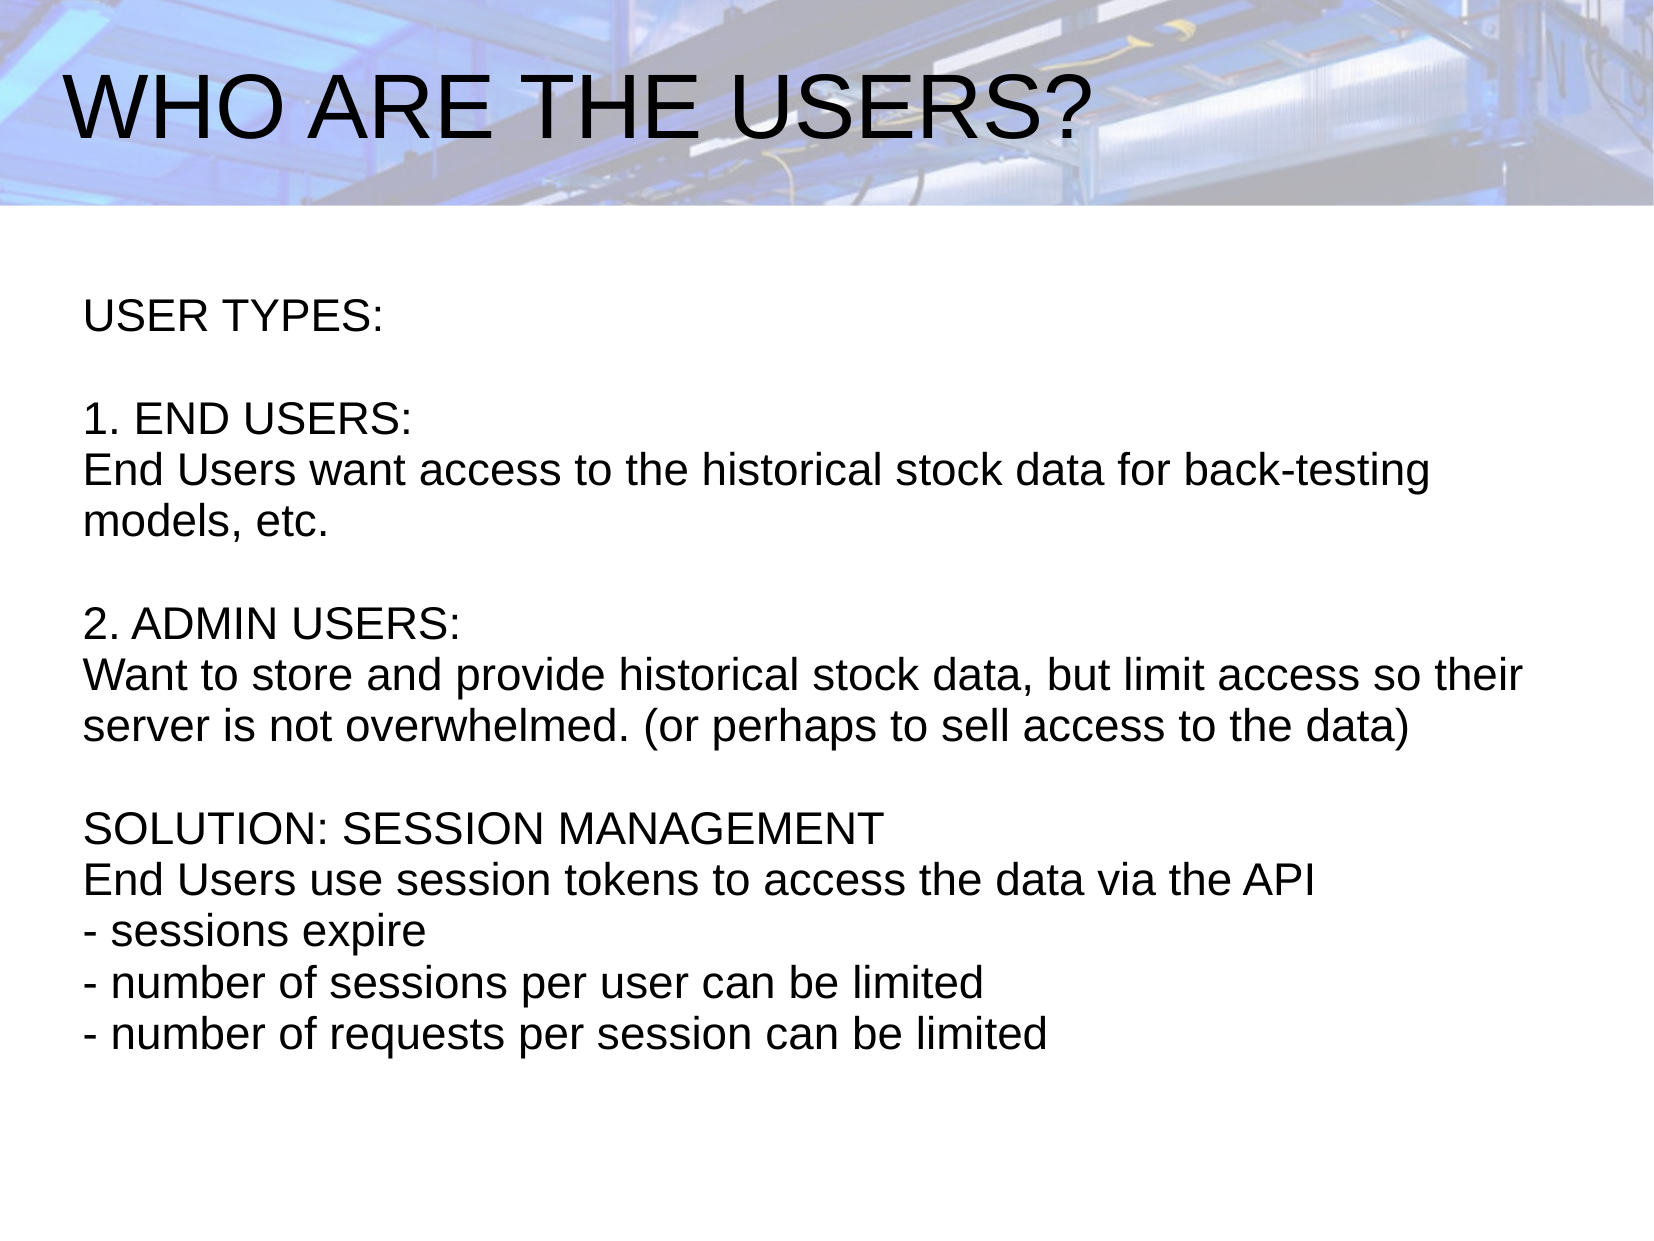

# WHO ARE THE USERS?
USER TYPES:
1. END USERS:
End Users want access to the historical stock data for back-testing models, etc.
2. ADMIN USERS:
Want to store and provide historical stock data, but limit access so their server is not overwhelmed. (or perhaps to sell access to the data)
SOLUTION: SESSION MANAGEMENT
End Users use session tokens to access the data via the API
- sessions expire
- number of sessions per user can be limited
- number of requests per session can be limited